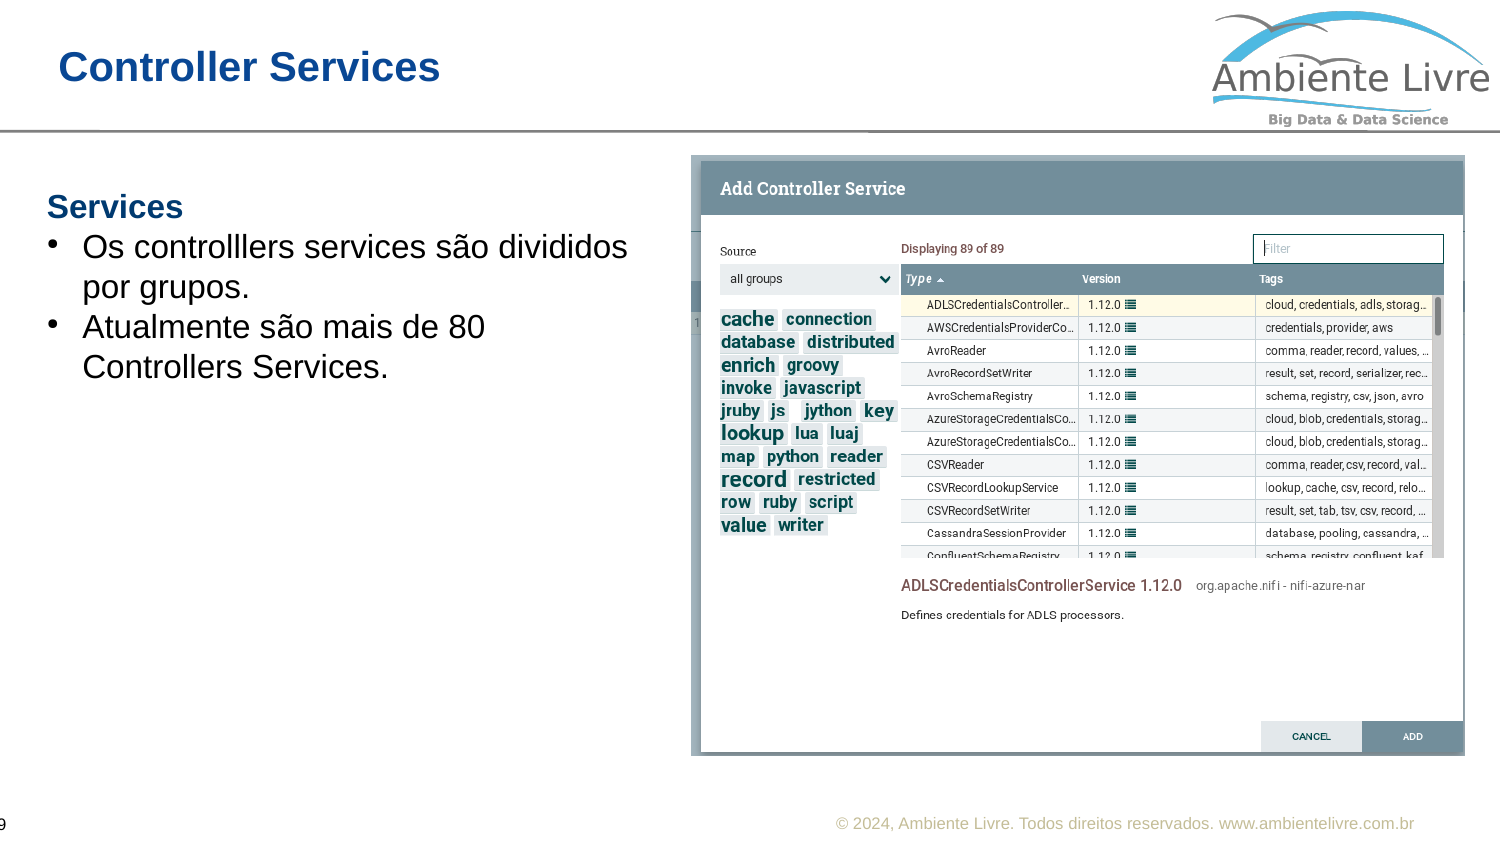

# Controller Services
Services
Os controlllers services são divididos por grupos.
Atualmente são mais de 80 Controllers Services.